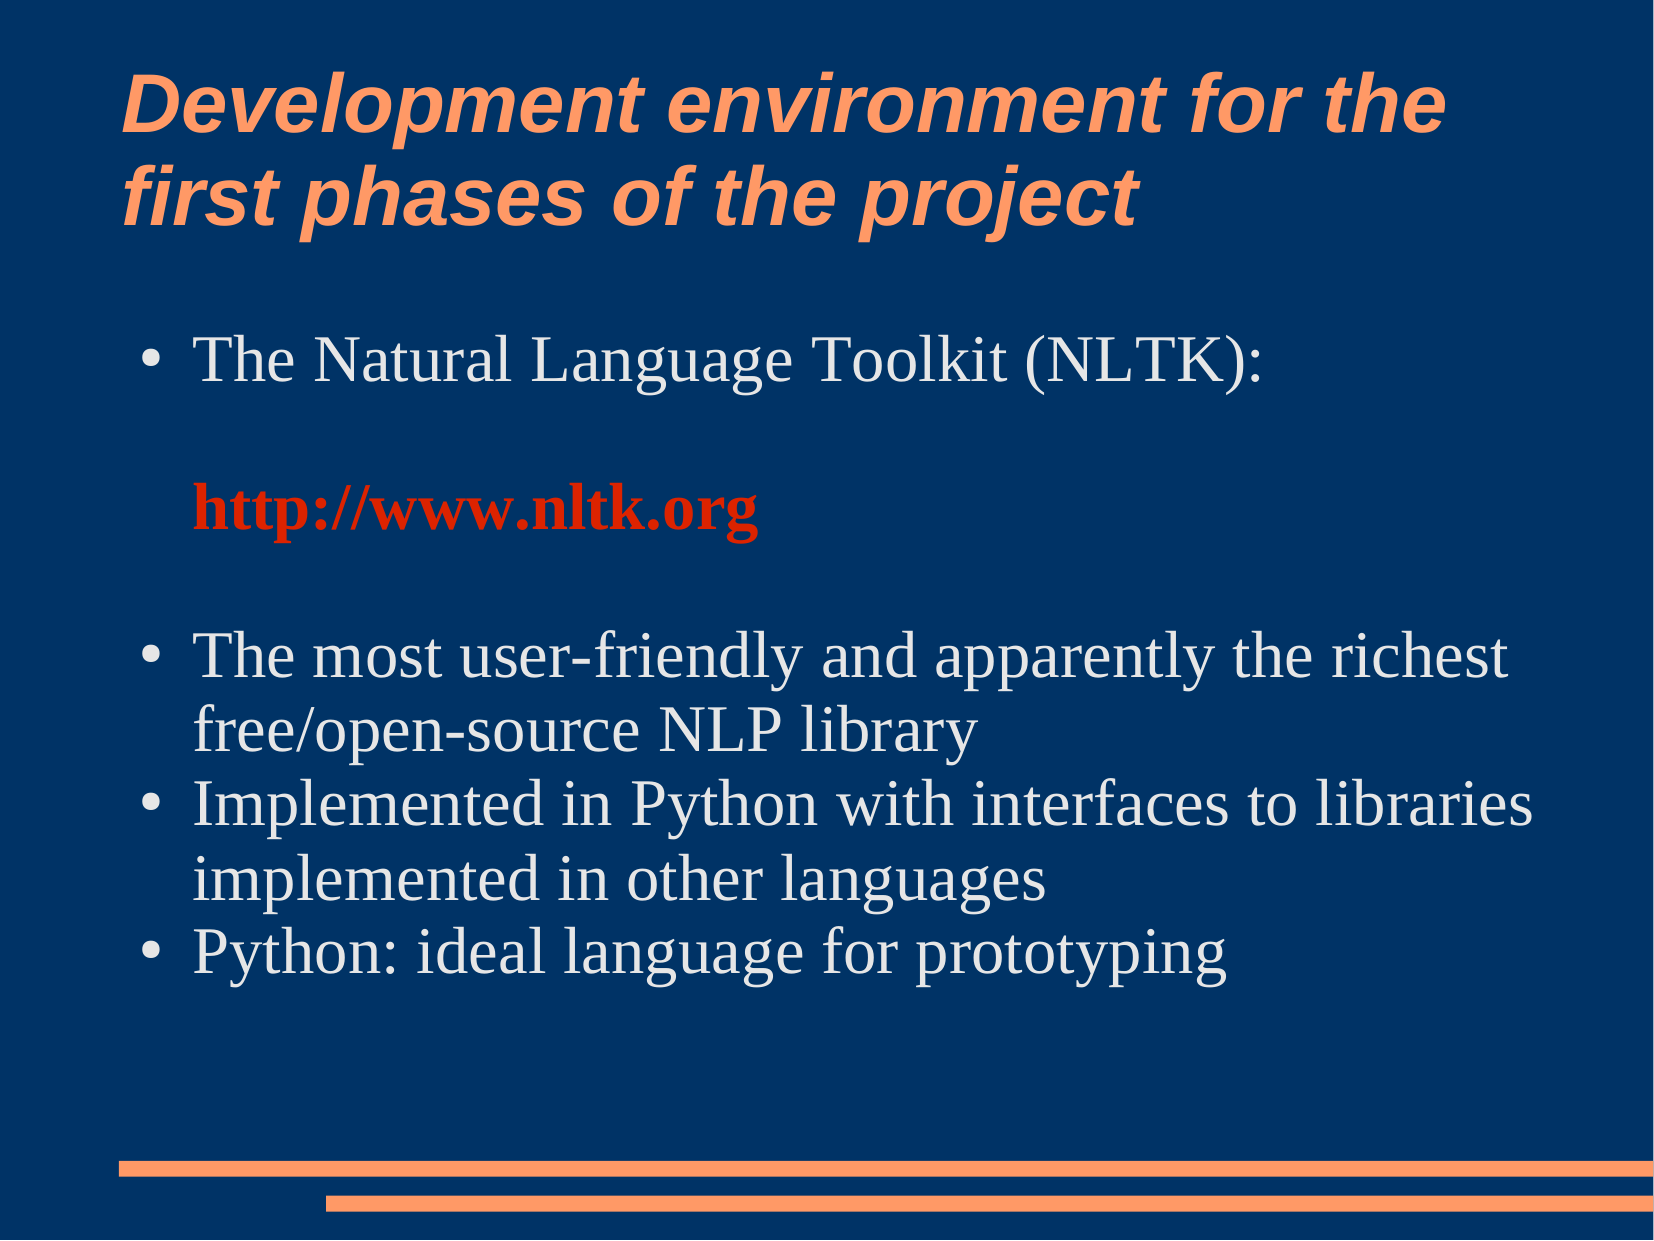

# Development environment for the first phases of the project
The Natural Language Toolkit (NLTK):
http://www.nltk.org
The most user-friendly and apparently the richest free/open-source NLP library
Implemented in Python with interfaces to libraries implemented in other languages
Python: ideal language for prototyping